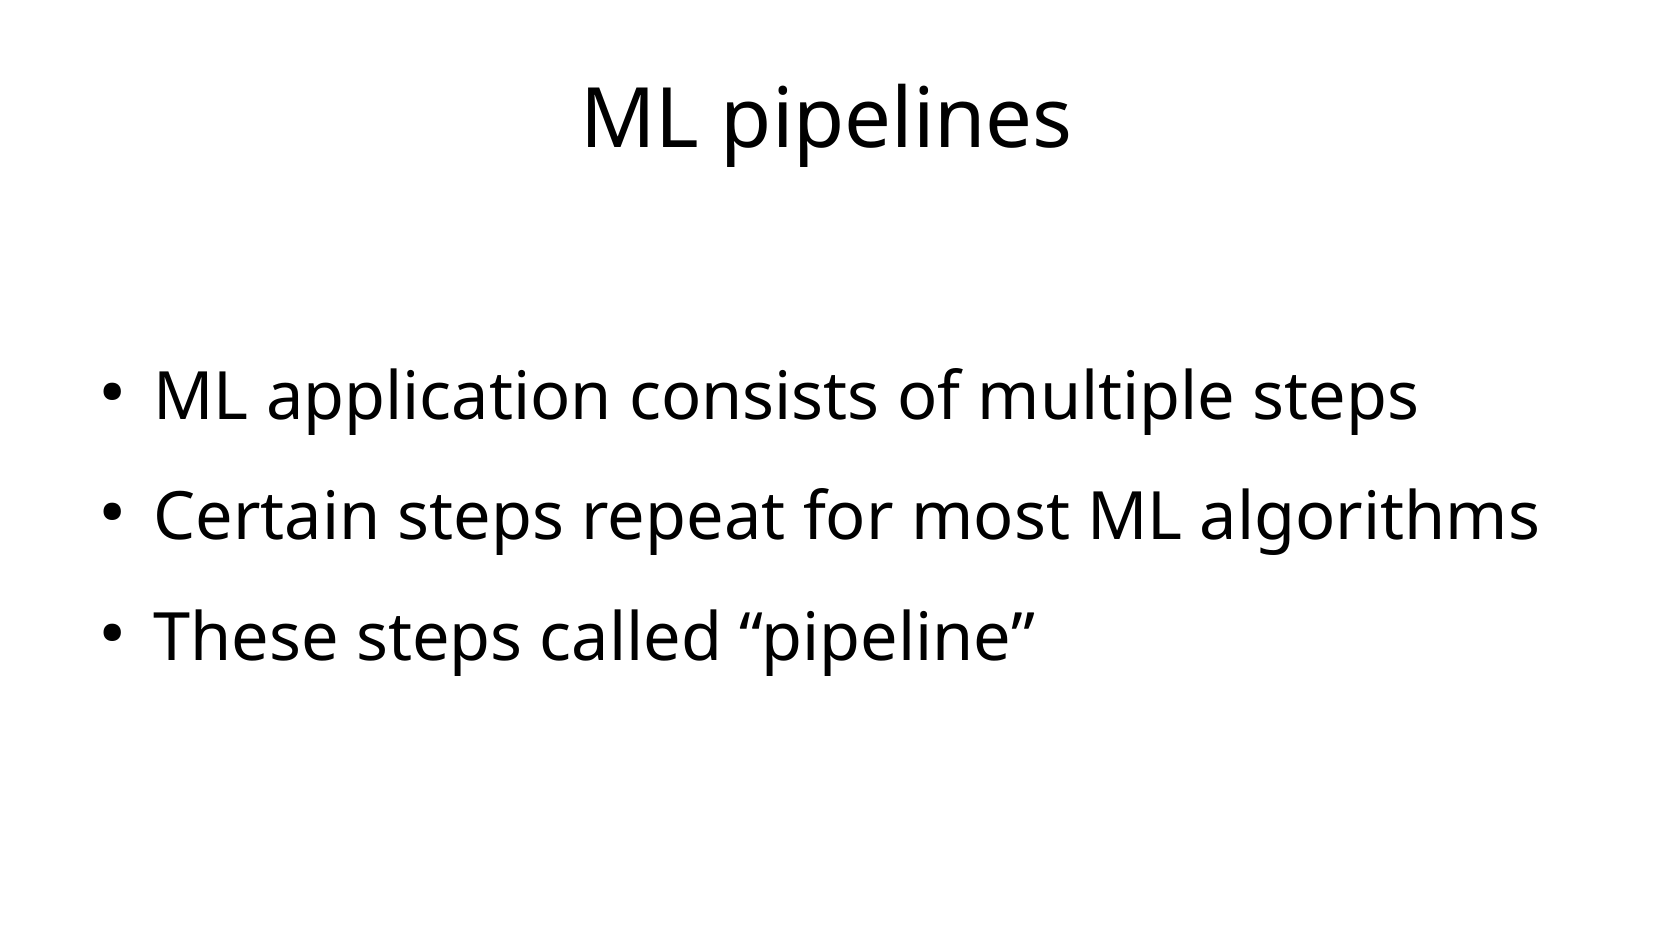

# ML pipelines
ML application consists of multiple steps
Certain steps repeat for most ML algorithms
These steps called “pipeline”